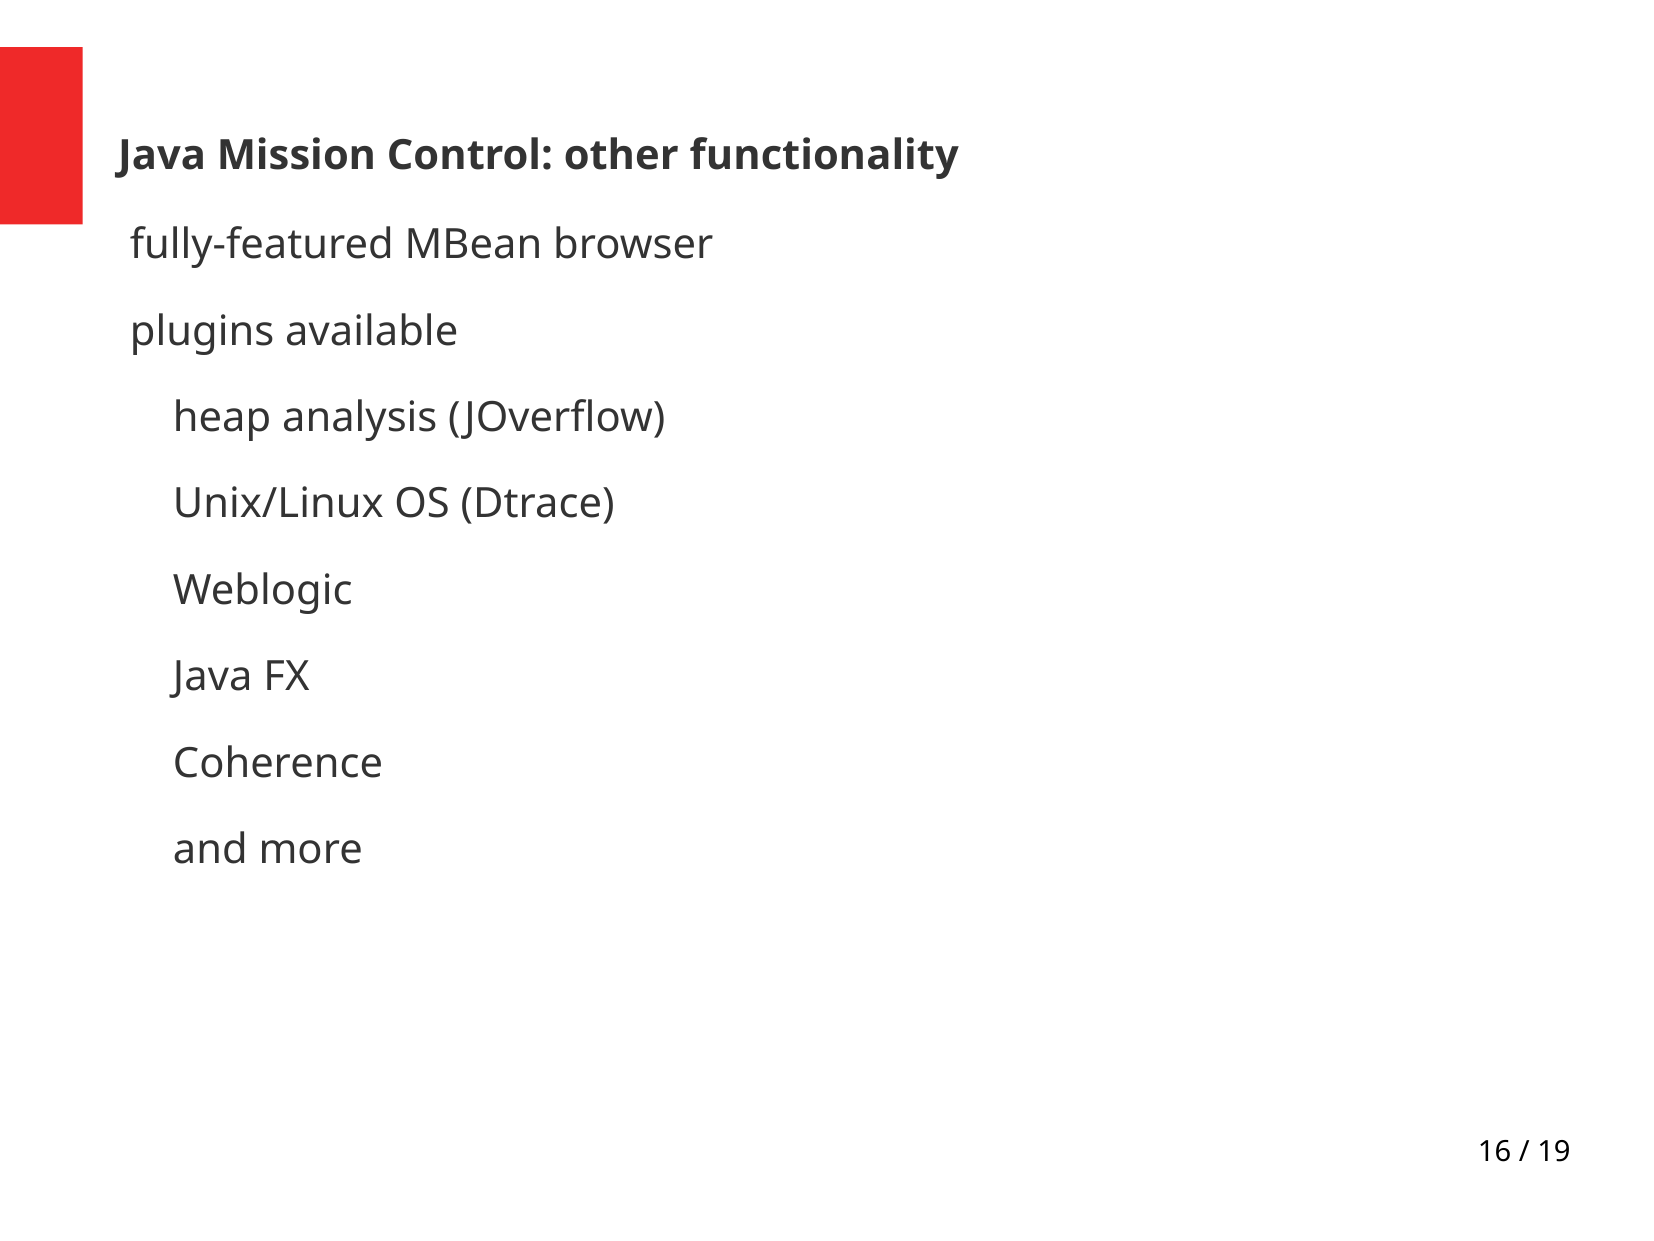

# Java Mission Control: other functionality
fully-featured MBean browser
plugins available
 heap analysis (JOverflow)
 Unix/Linux OS (Dtrace)
 Weblogic
 Java FX
 Coherence
 and more
16